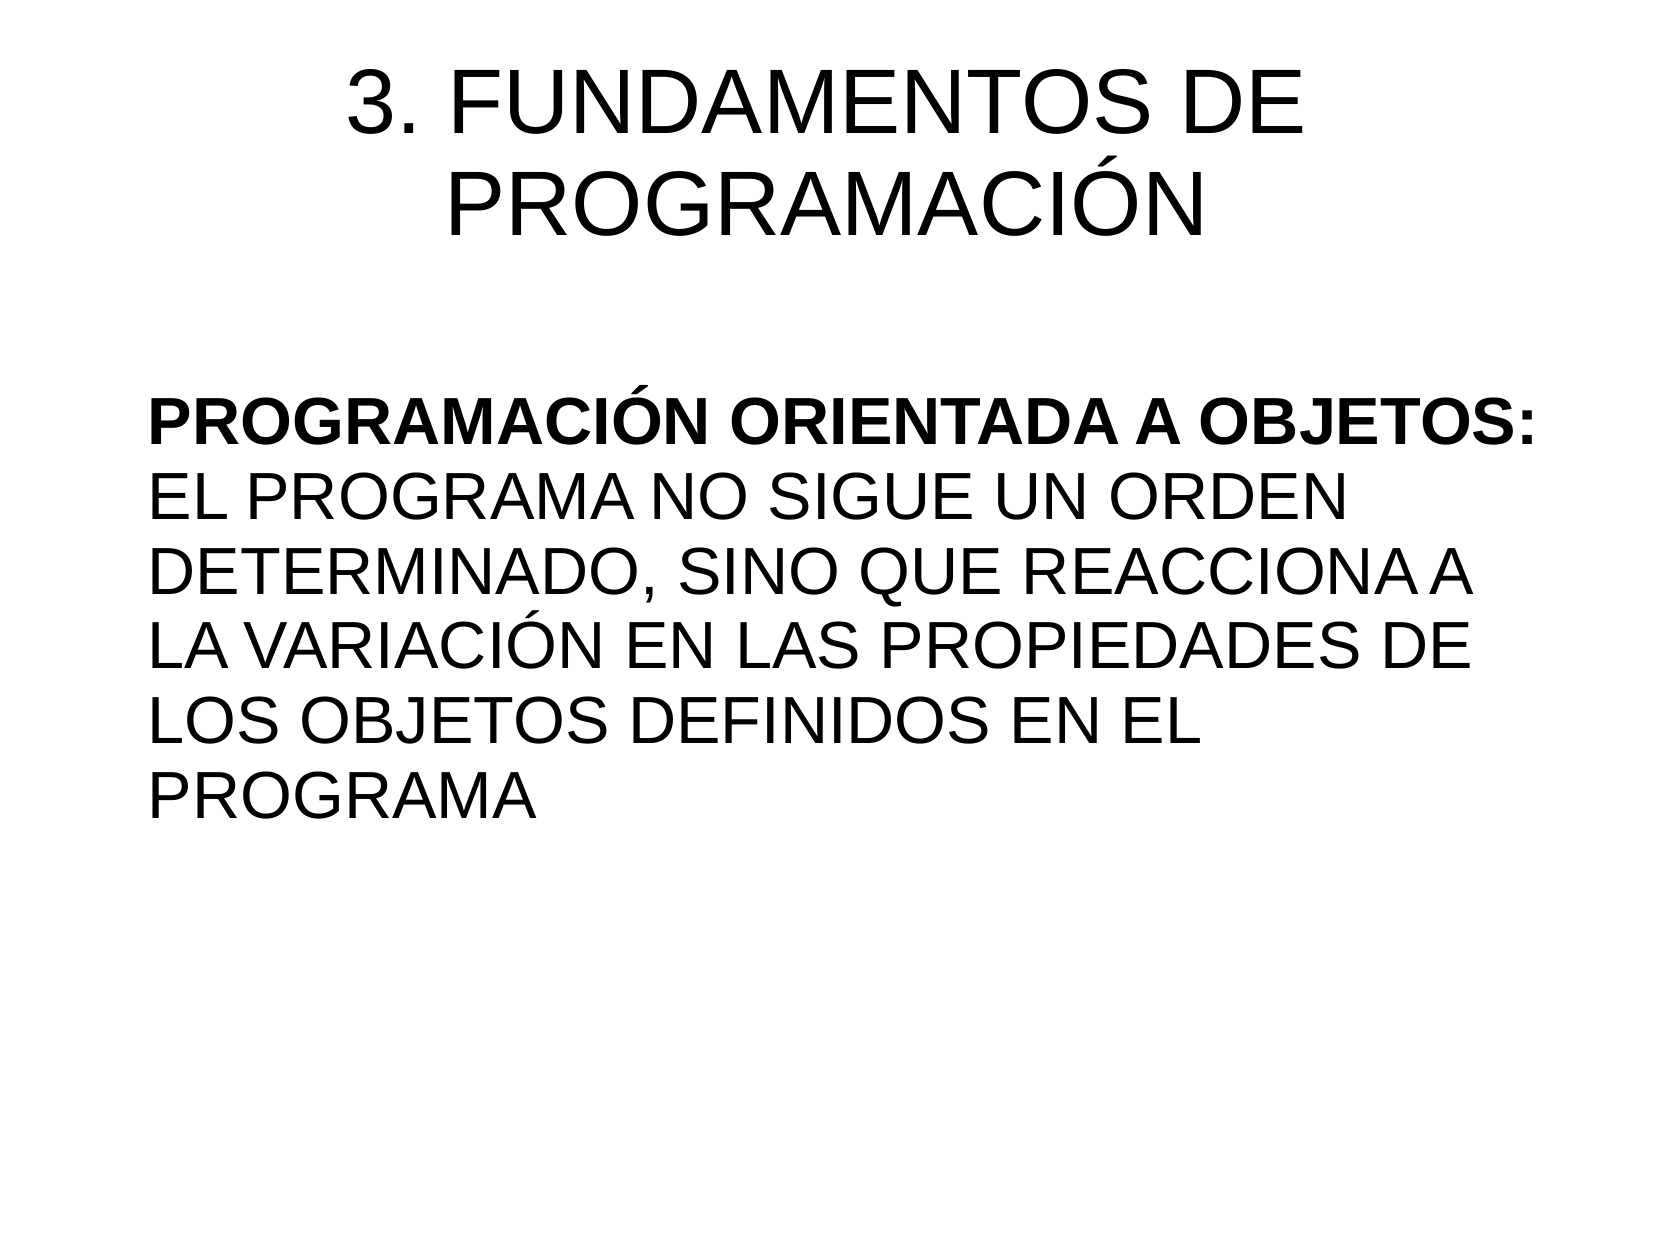

# 3. FUNDAMENTOS DE PROGRAMACIÓN
PROGRAMACIÓN ORIENTADA A OBJETOS: EL PROGRAMA NO SIGUE UN ORDEN DETERMINADO, SINO QUE REACCIONA A LA VARIACIÓN EN LAS PROPIEDADES DE LOS OBJETOS DEFINIDOS EN EL PROGRAMA